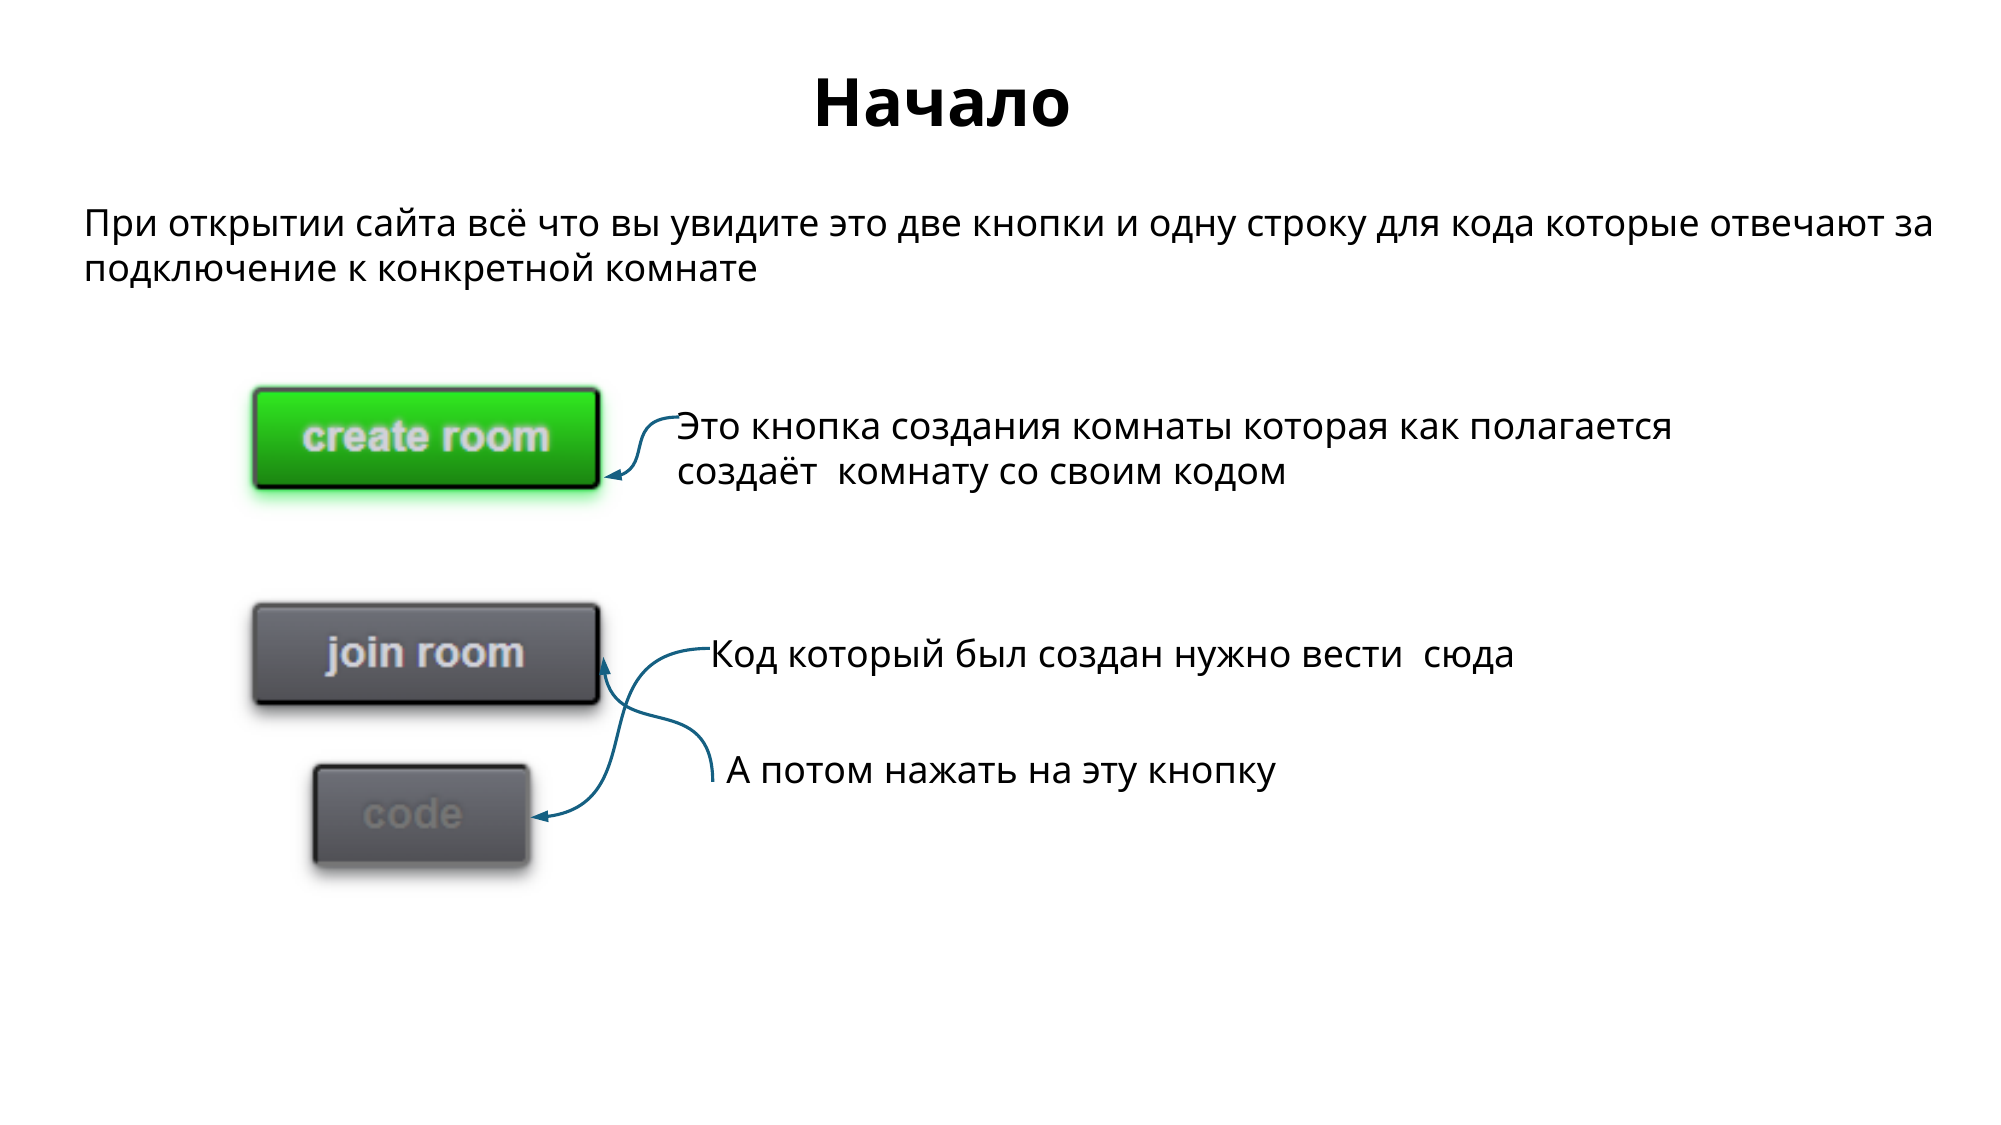

Начало
При открытии сайта всё что вы увидите это две кнопки и одну строку для кода которые отвечают за подключение к конкретной комнате
Это кнопка создания комнаты которая как полагается создаёт комнату со своим кодом
Код который был создан нужно вести сюда
А потом нажать на эту кнопку